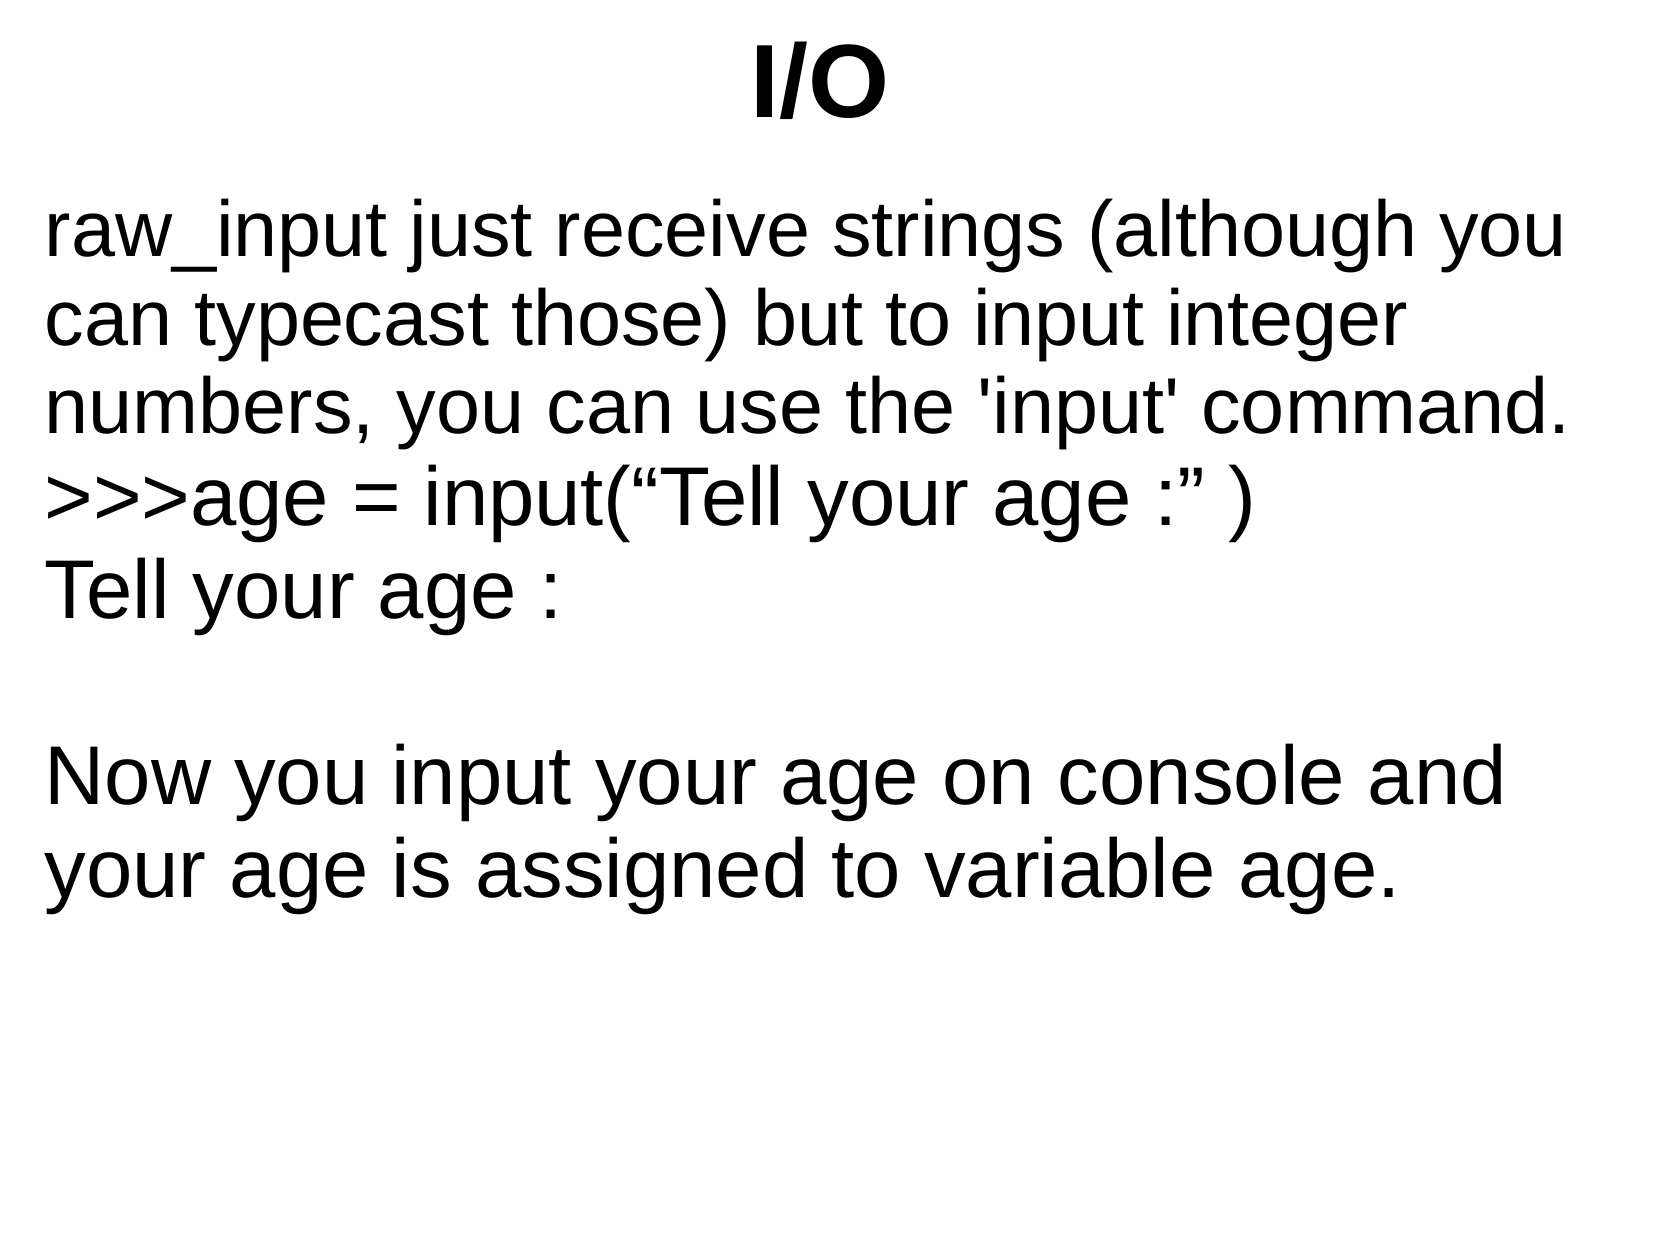

I/O
raw_input just receive strings (although you can typecast those) but to input integer numbers, you can use the 'input' command.
>>>age = input(“Tell your age :” )
Tell your age :
Now you input your age on console and your age is assigned to variable age.